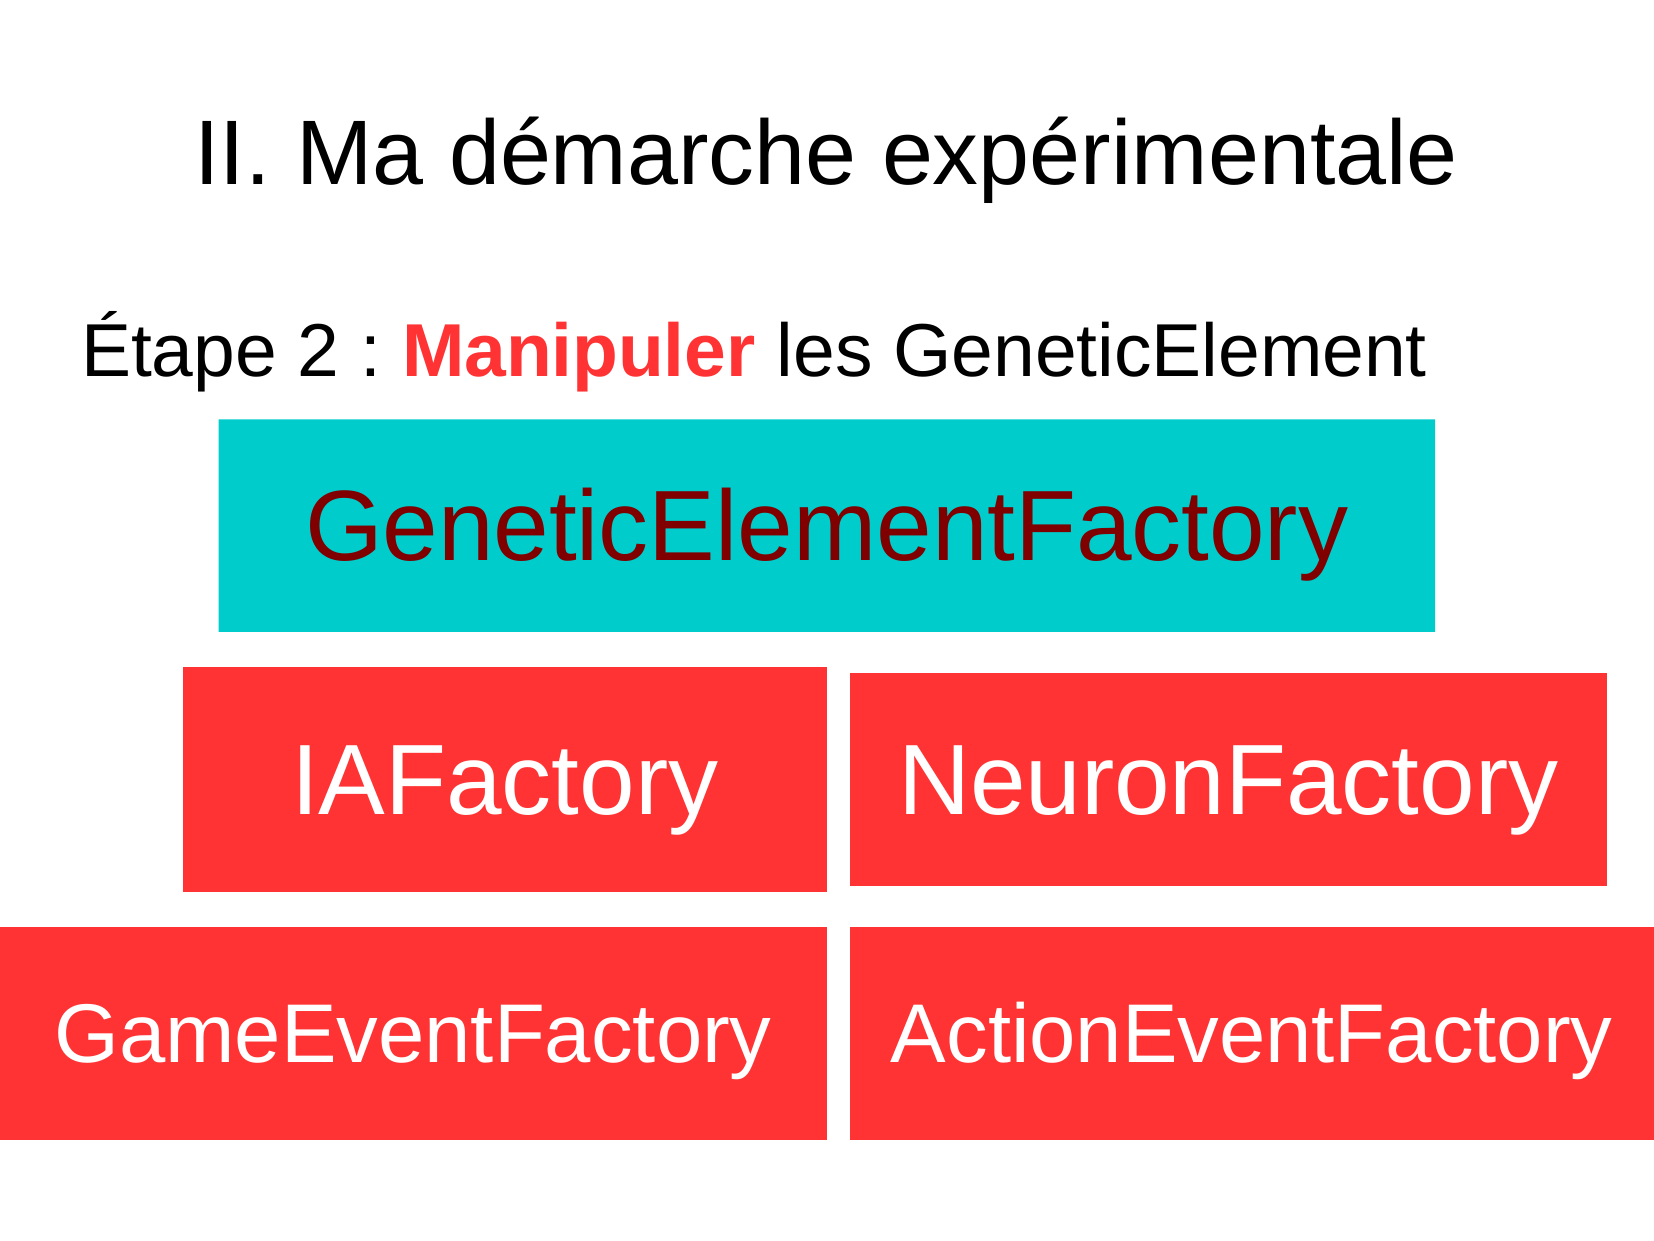

# II. Ma démarche expérimentale
Étape 2 : Manipuler les GeneticElement
GeneticElementFactory
IAFactory
NeuronFactory
GameEventFactory
ActionEventFactory